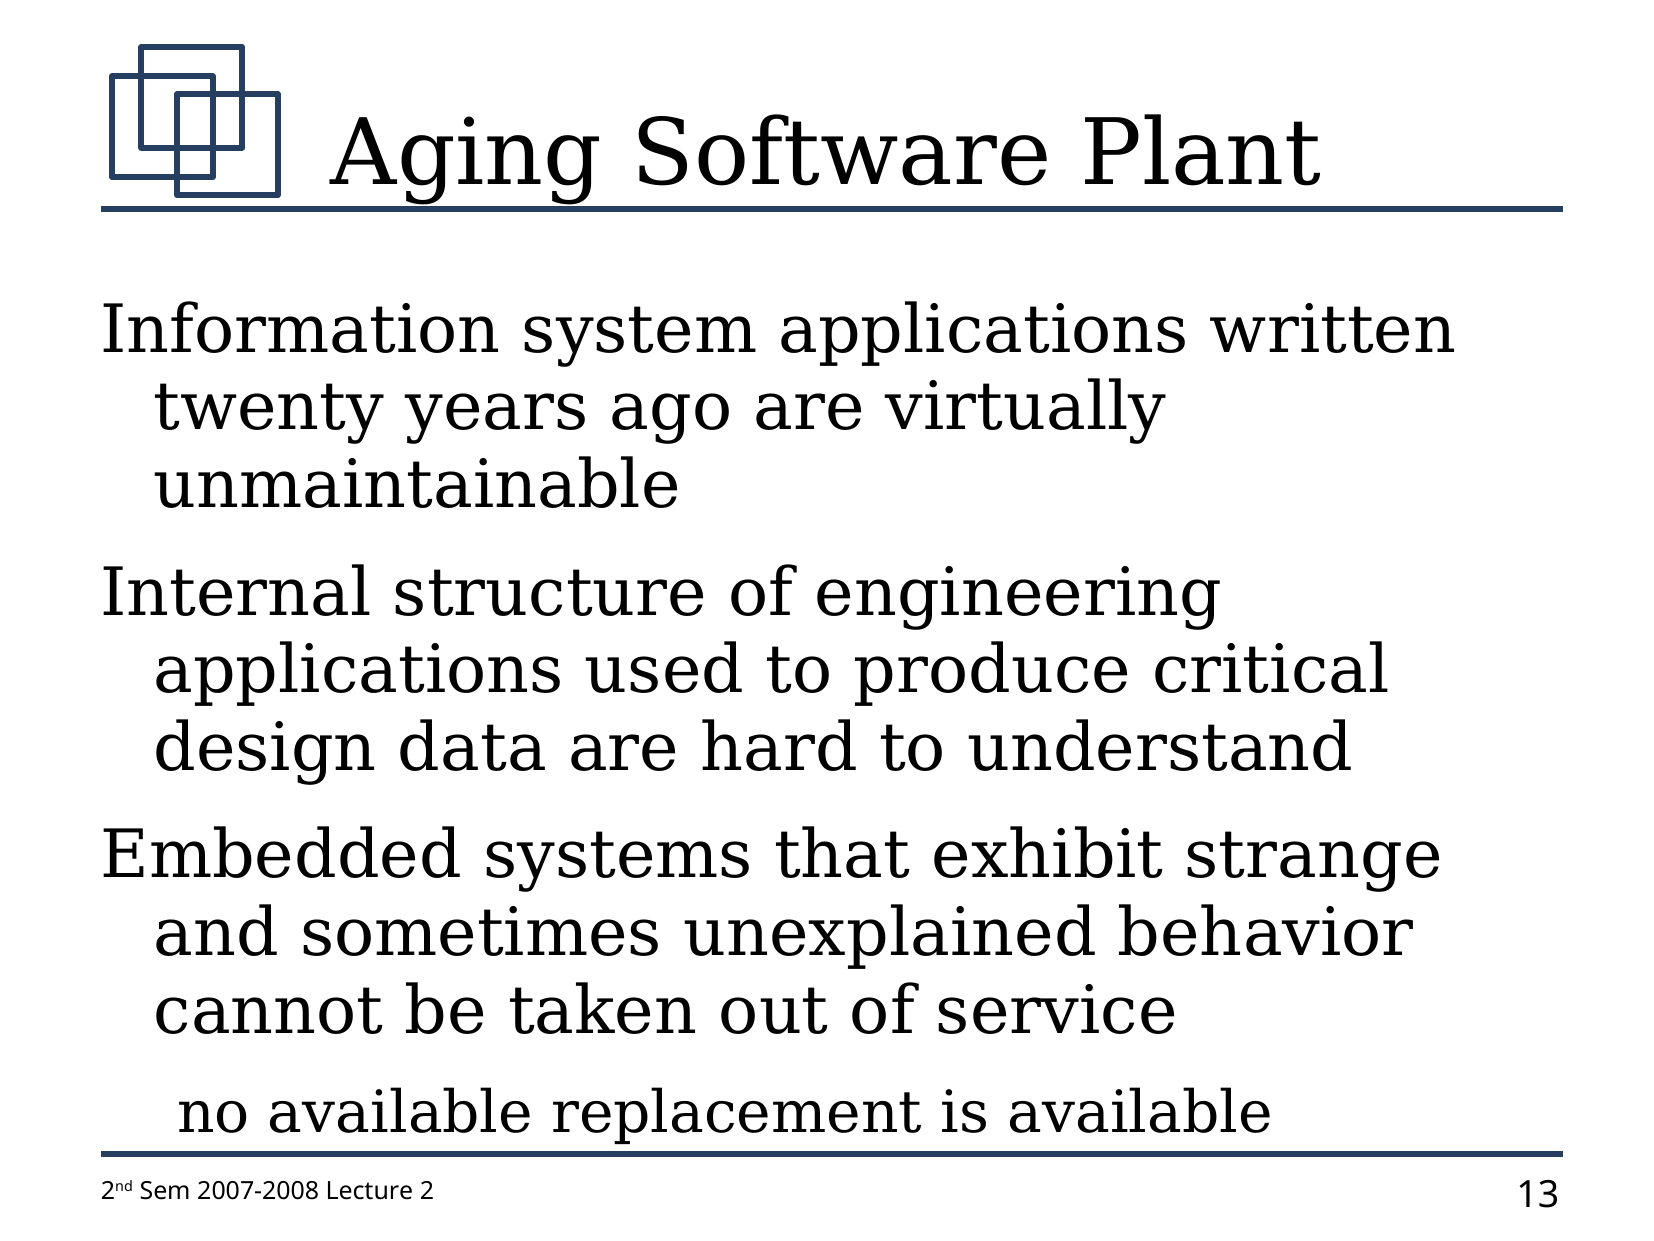

# Aging Software Plant
Information system applications written twenty years ago are virtually unmaintainable
Internal structure of engineering applications used to produce critical design data are hard to understand
Embedded systems that exhibit strange and sometimes unexplained behavior cannot be taken out of service
no available replacement is available